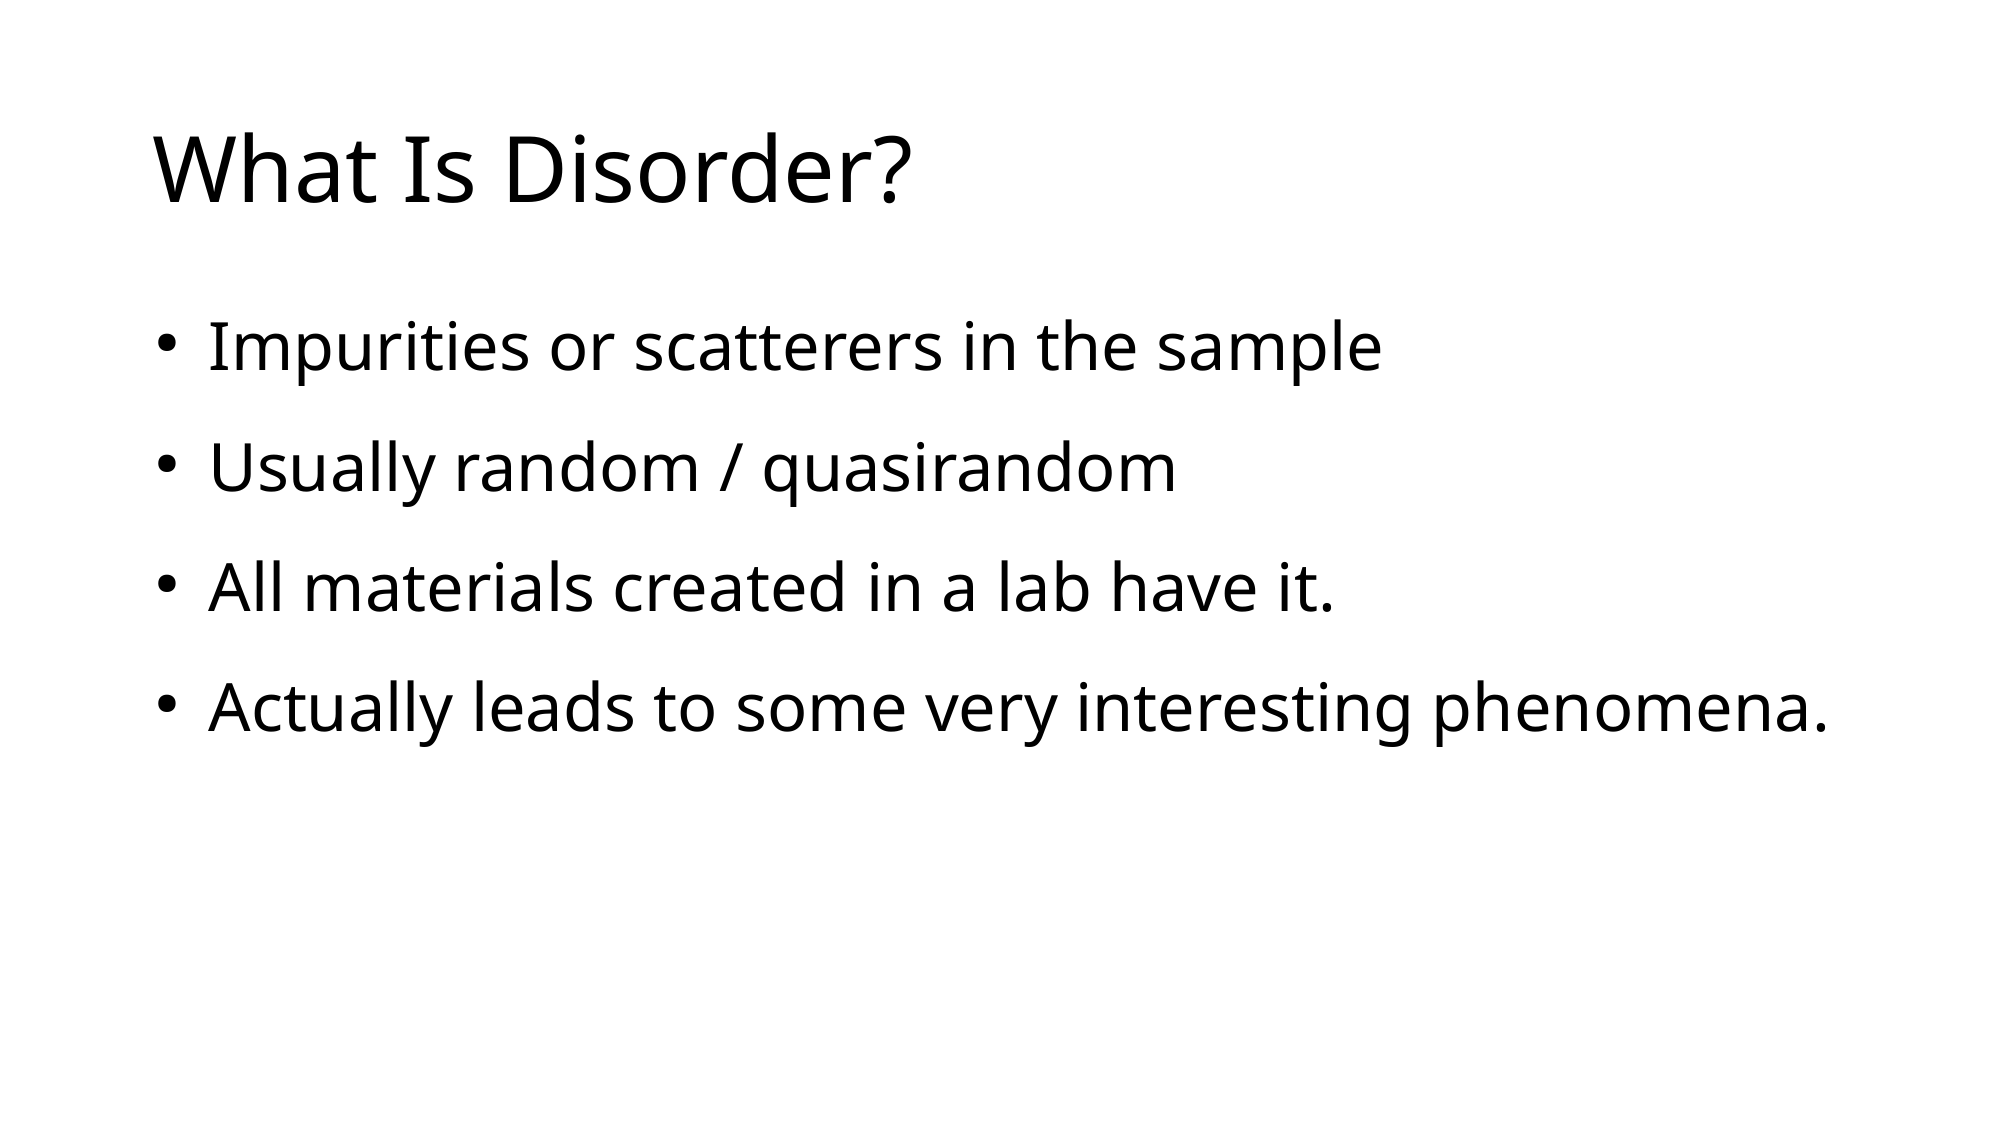

# What Is Disorder?
Impurities or scatterers in the sample
Usually random / quasirandom
All materials created in a lab have it.
Actually leads to some very interesting phenomena.